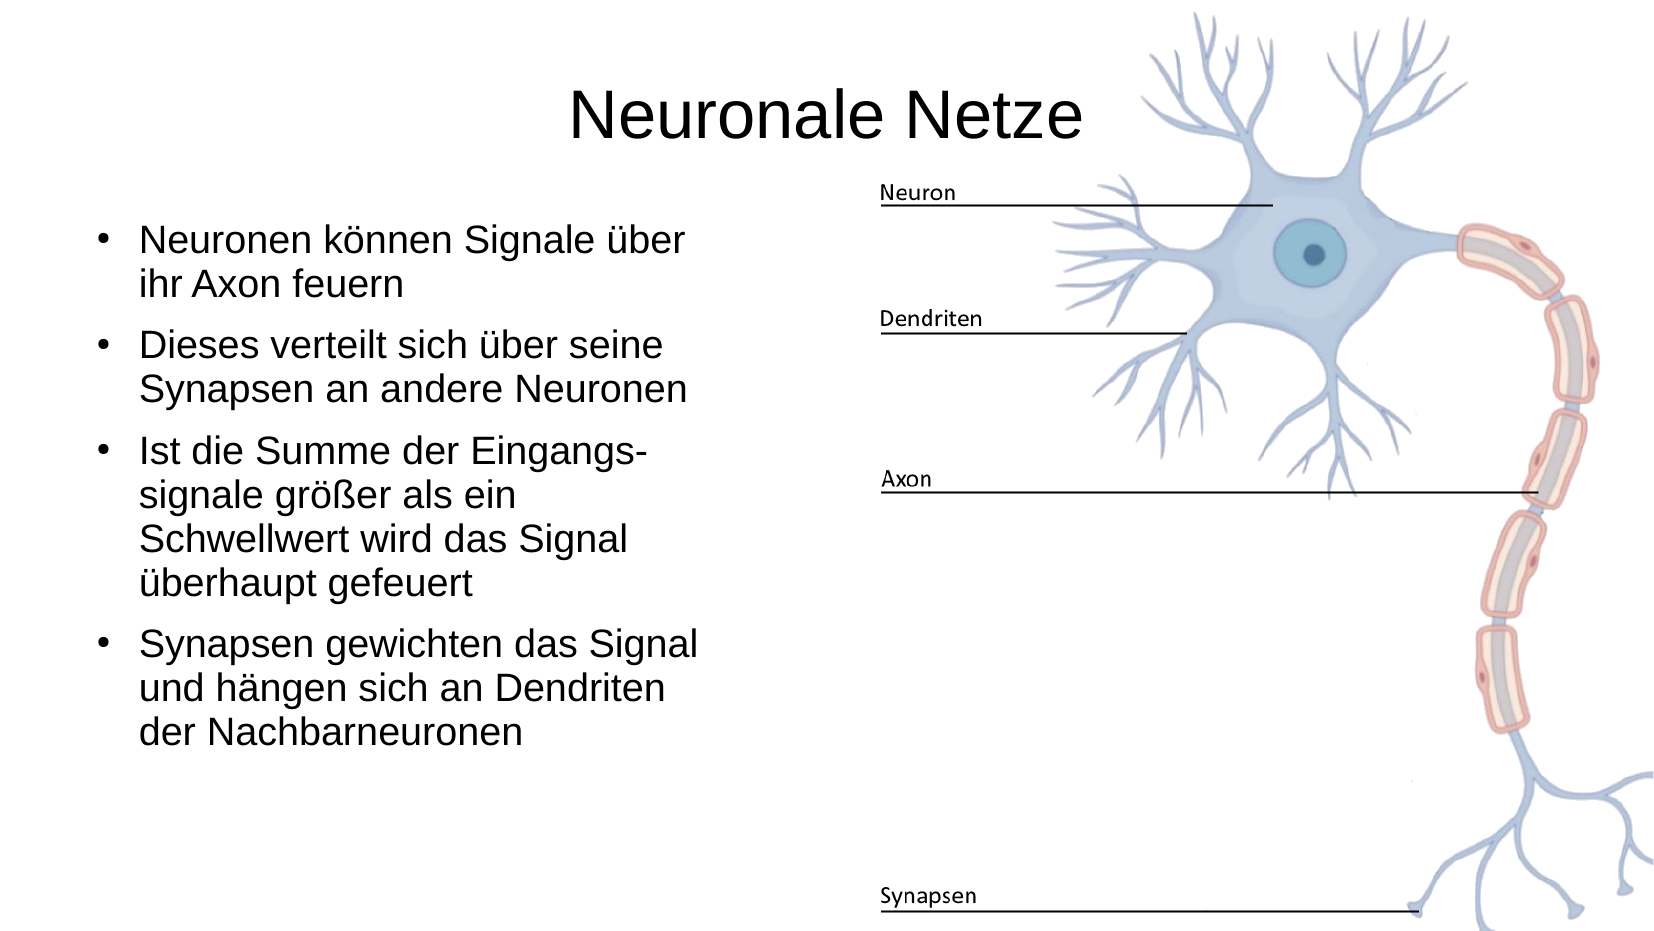

# Neuronale Netze
Neuronen können Signale über
ihr Axon feuern
Dieses verteilt sich über seine
Synapsen an andere Neuronen
Ist die Summe der Eingangs-
signale größer als ein
Schwellwert wird das Signal
überhaupt gefeuert
Synapsen gewichten das Signal
und hängen sich an Dendriten
der Nachbarneuronen